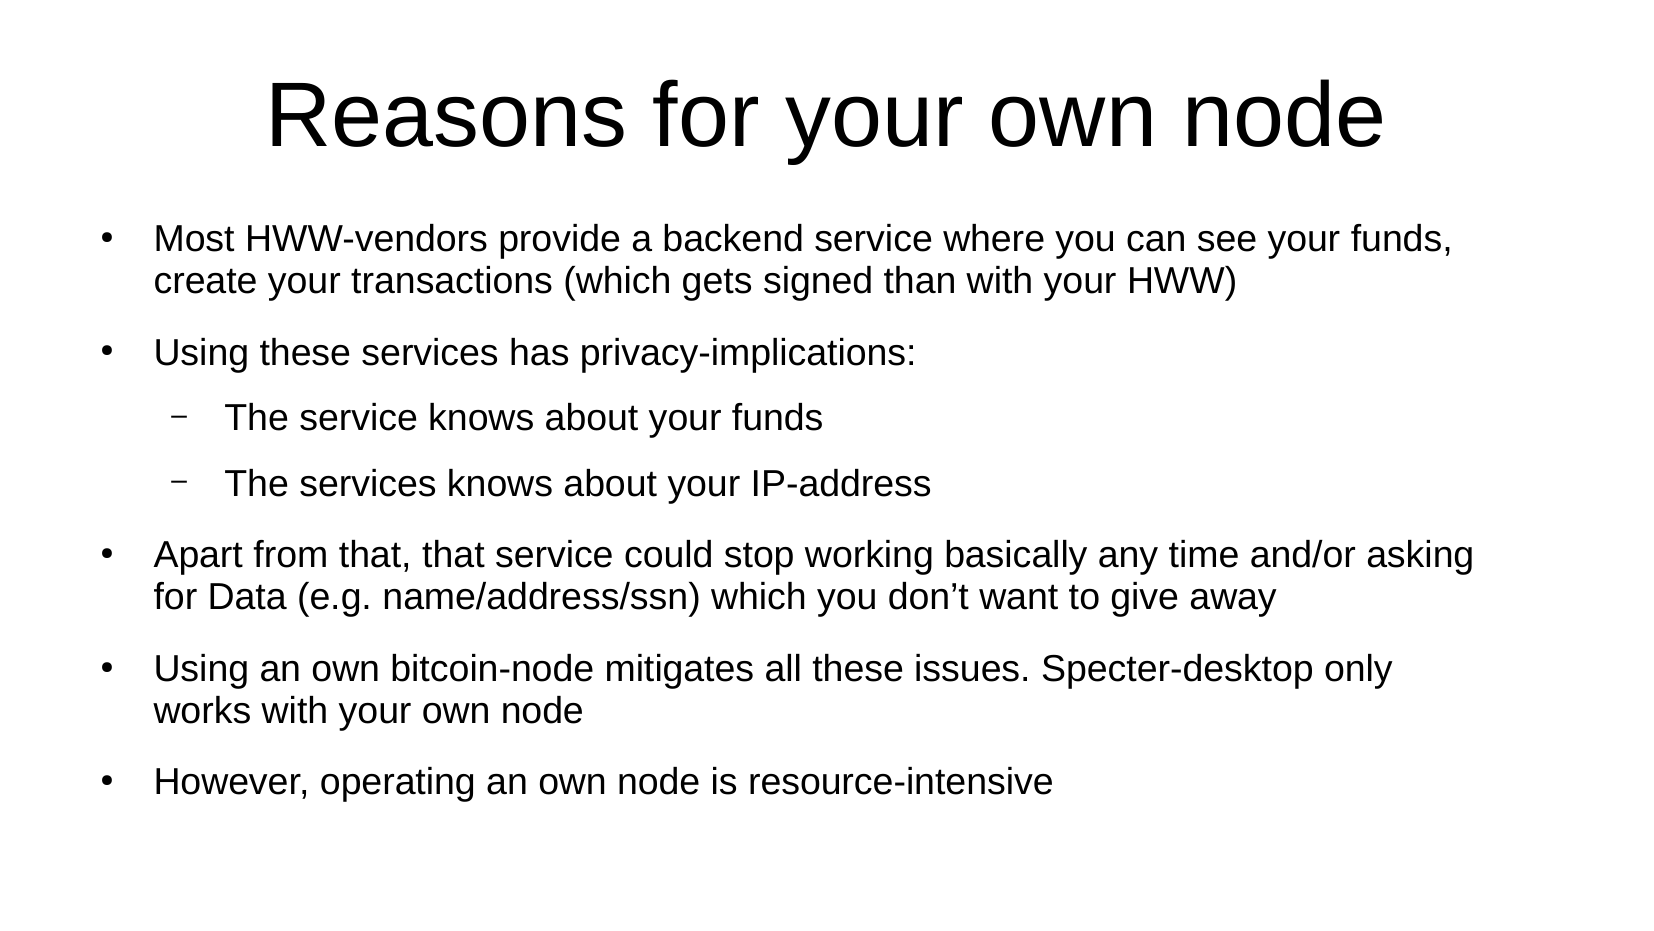

# Reasons for your own node
Most HWW-vendors provide a backend service where you can see your funds, create your transactions (which gets signed than with your HWW)
Using these services has privacy-implications:
The service knows about your funds
The services knows about your IP-address
Apart from that, that service could stop working basically any time and/or asking for Data (e.g. name/address/ssn) which you don’t want to give away
Using an own bitcoin-node mitigates all these issues. Specter-desktop only works with your own node
However, operating an own node is resource-intensive